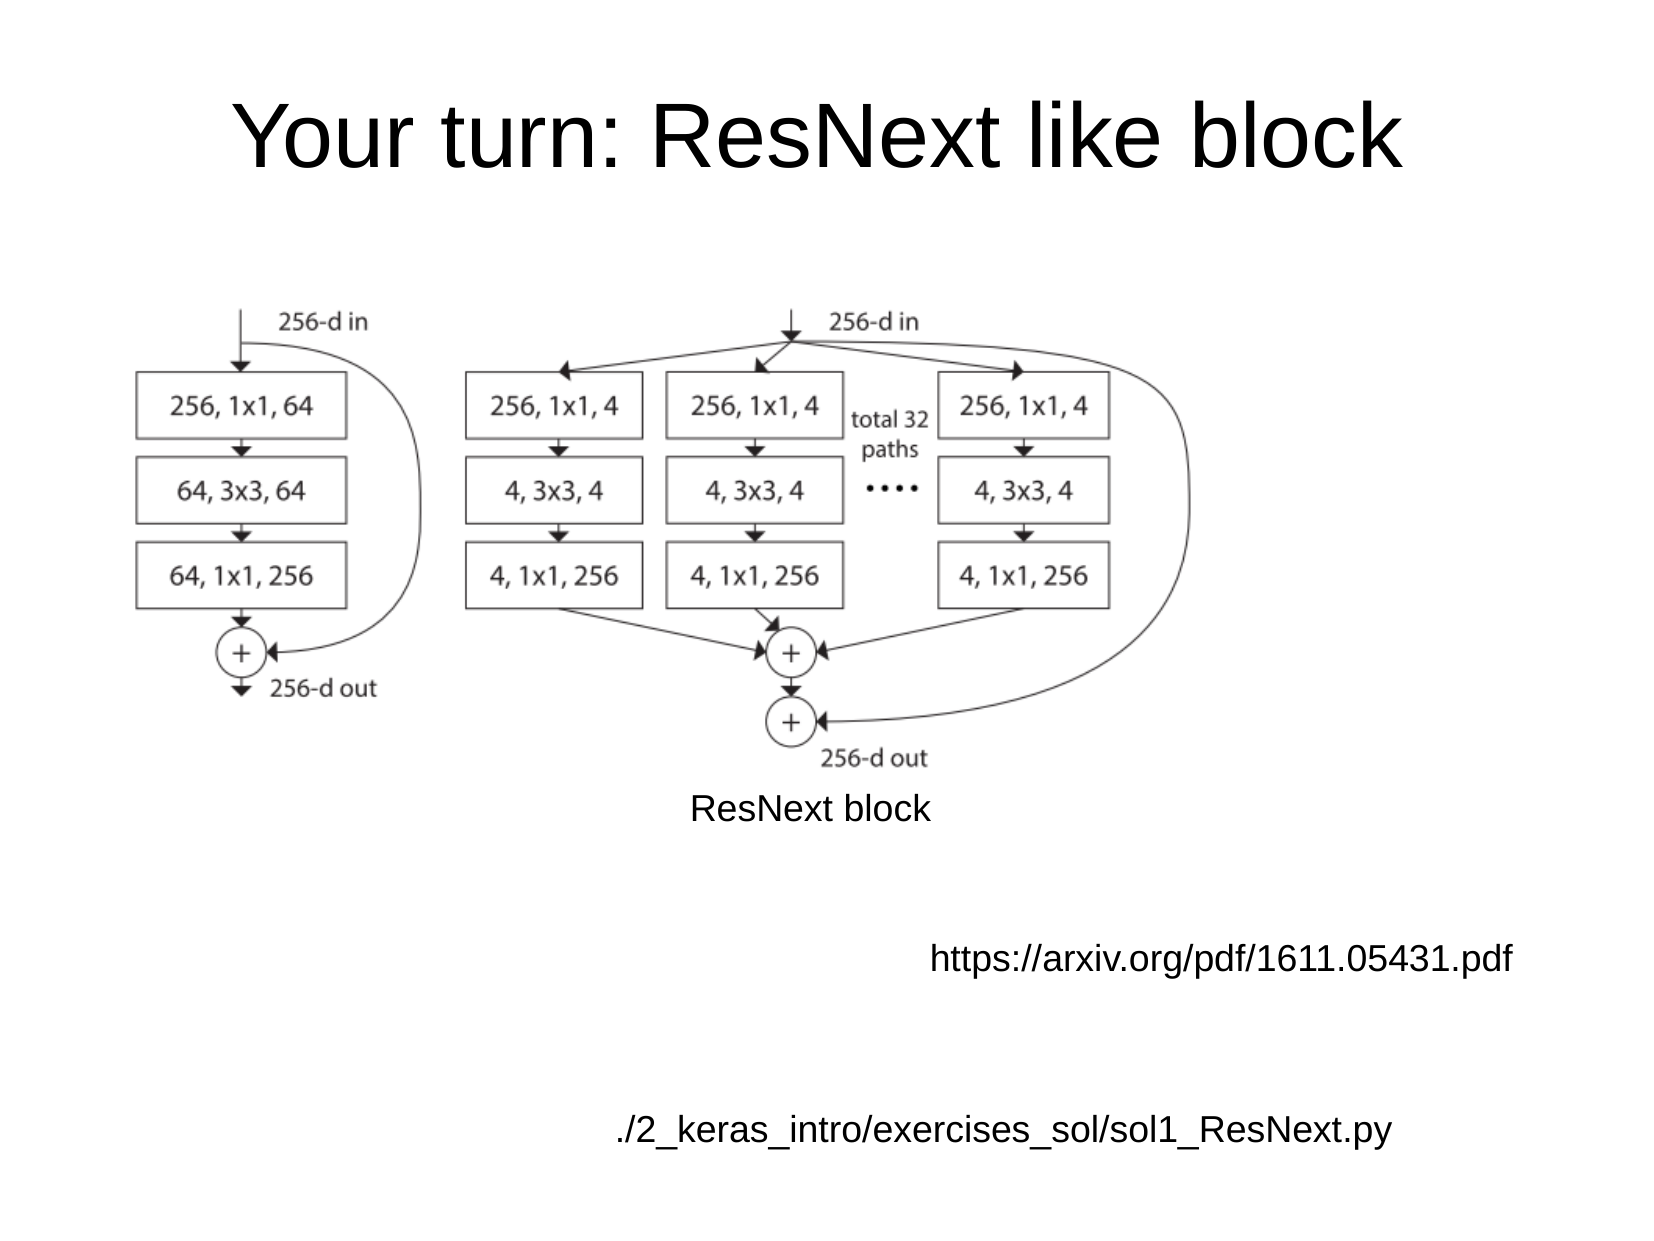

# Your turn: ResNext like block
ResNext block
https://arxiv.org/pdf/1611.05431.pdf
./2_keras_intro/exercises_sol/sol1_ResNext.py